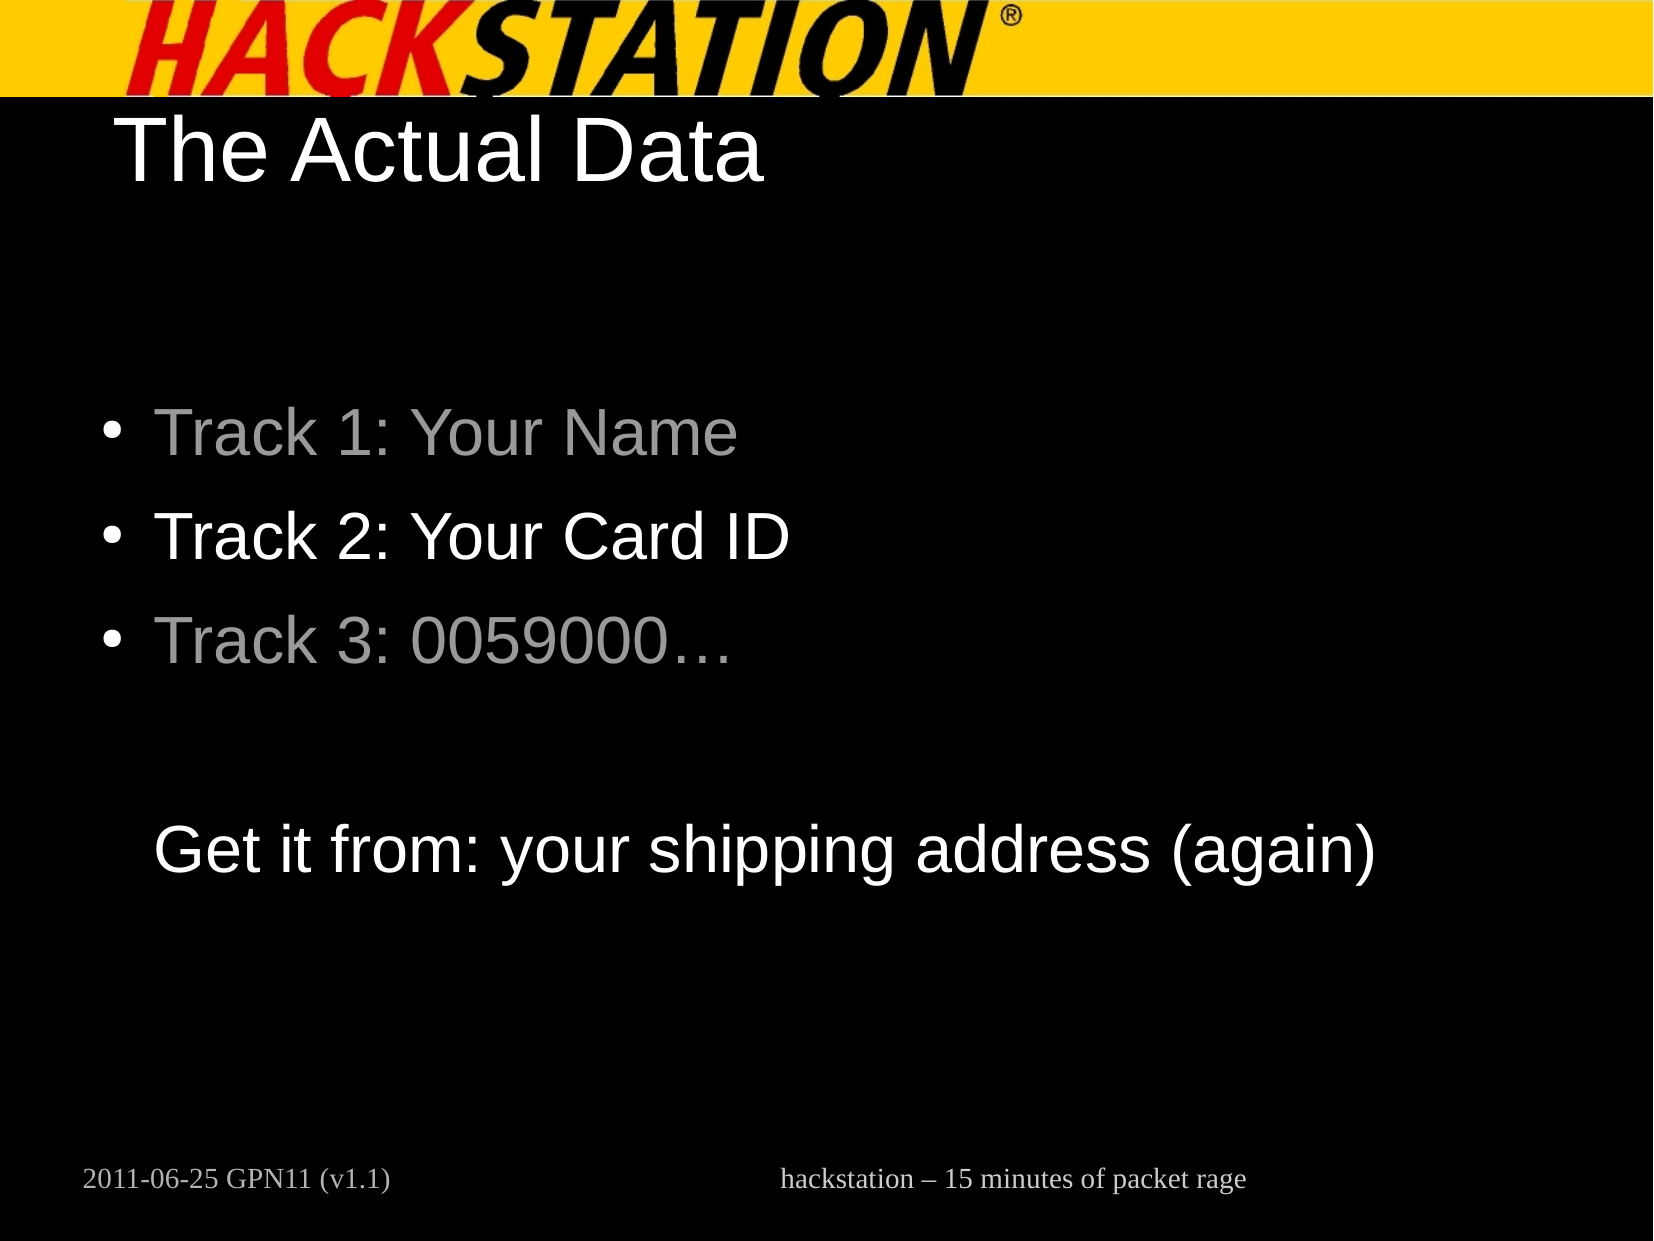

# The Actual Data
Track 1: Your Name
Track 2: Your Card ID
Track 3: 0059000…
Get it from: your shipping address (again)